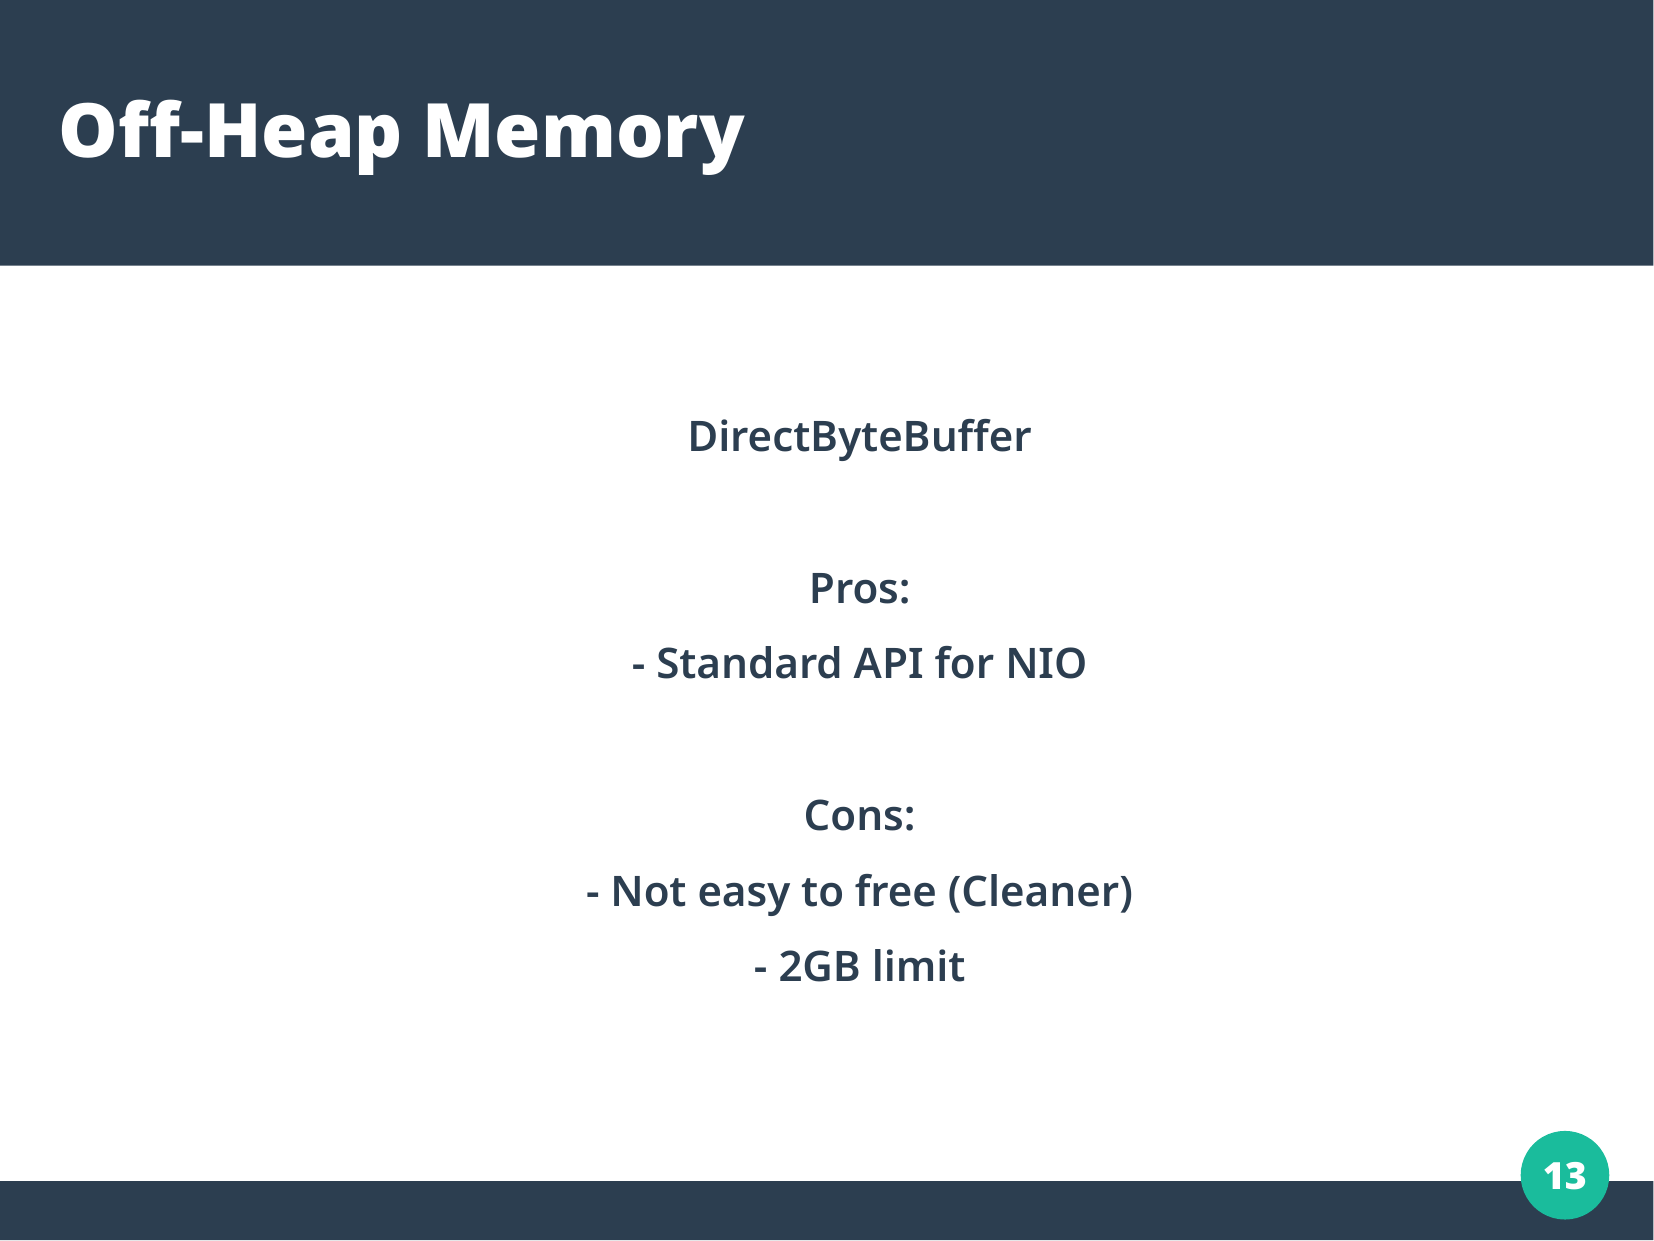

# Off-Heap Memory
DirectByteBuffer
Pros:
- Standard API for NIO
Cons:
- Not easy to free (Cleaner)
- 2GB limit
13